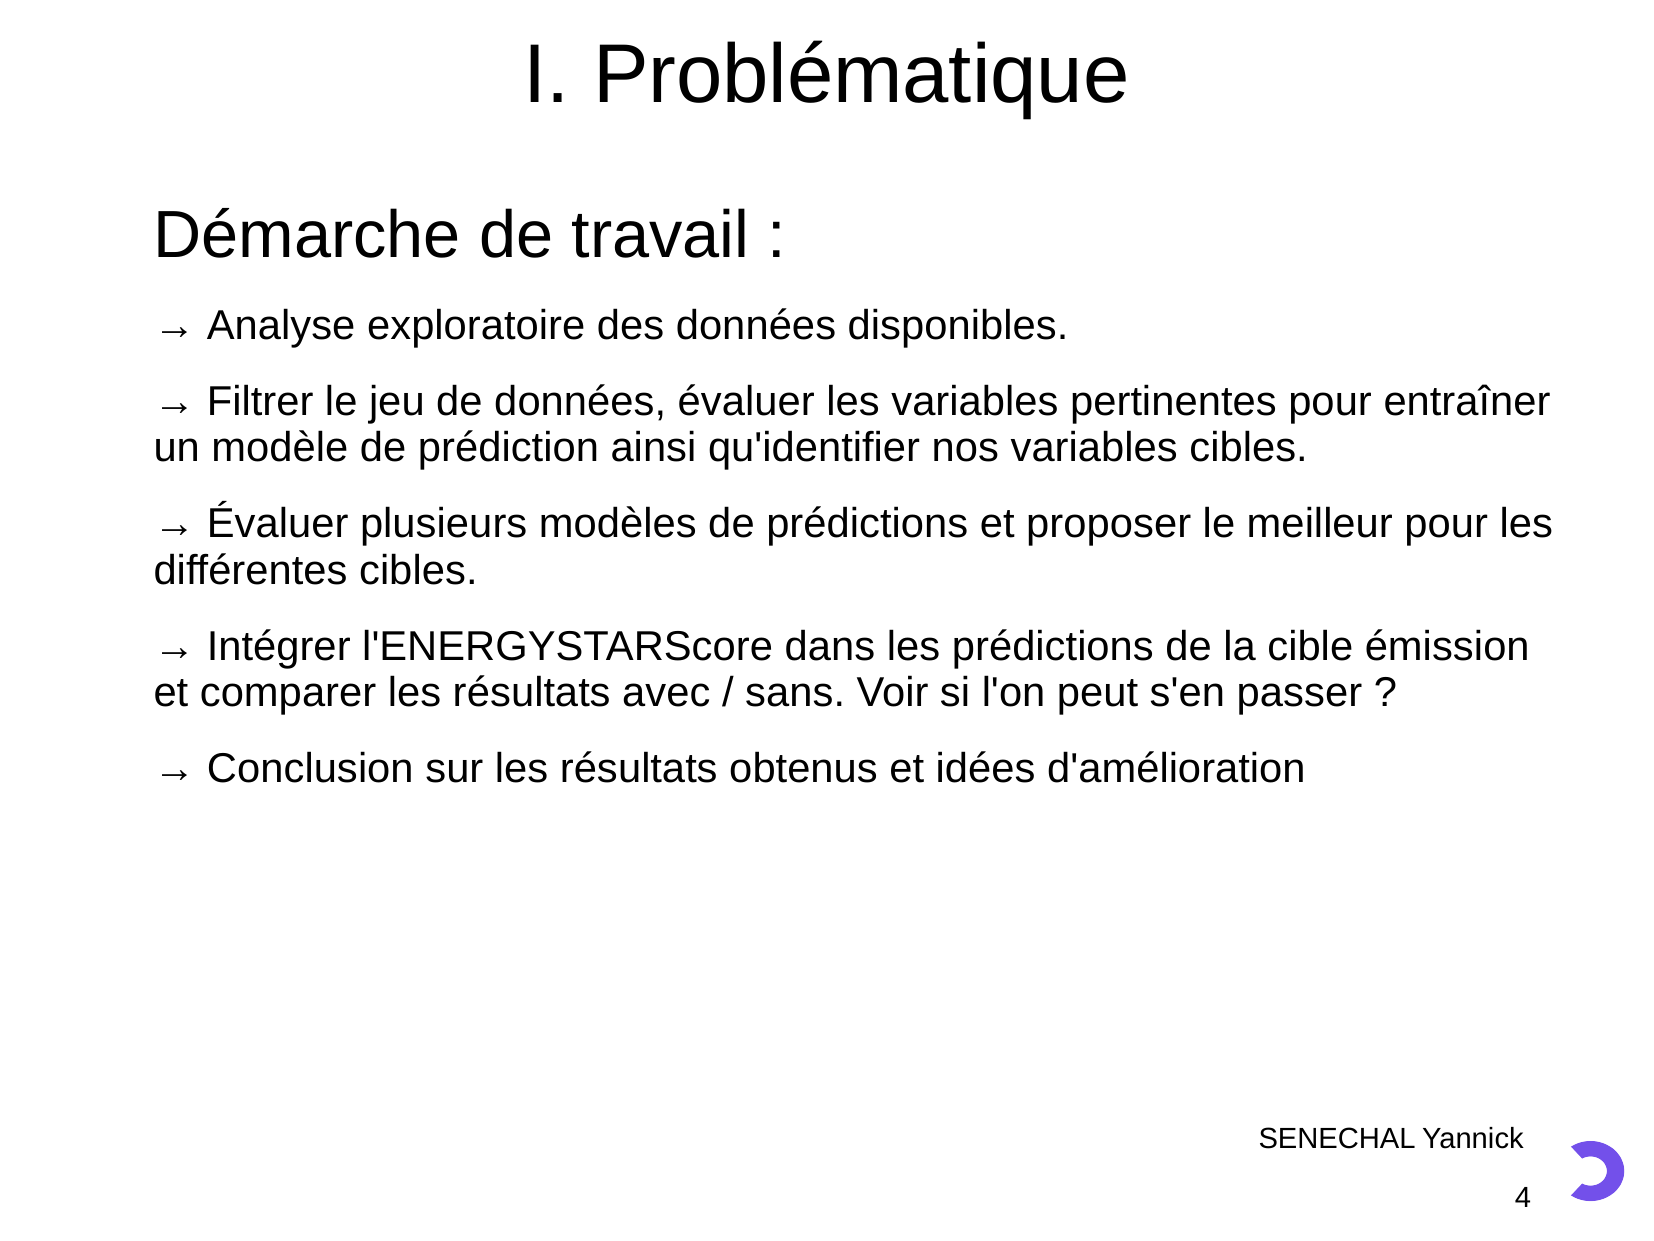

# I. Problématique
Démarche de travail :
→ Analyse exploratoire des données disponibles.
→ Filtrer le jeu de données, évaluer les variables pertinentes pour entraîner un modèle de prédiction ainsi qu'identifier nos variables cibles.
→ Évaluer plusieurs modèles de prédictions et proposer le meilleur pour les différentes cibles.
→ Intégrer l'ENERGYSTARScore dans les prédictions de la cible émission et comparer les résultats avec / sans. Voir si l'on peut s'en passer ?
→ Conclusion sur les résultats obtenus et idées d'amélioration
SENECHAL Yannick
4